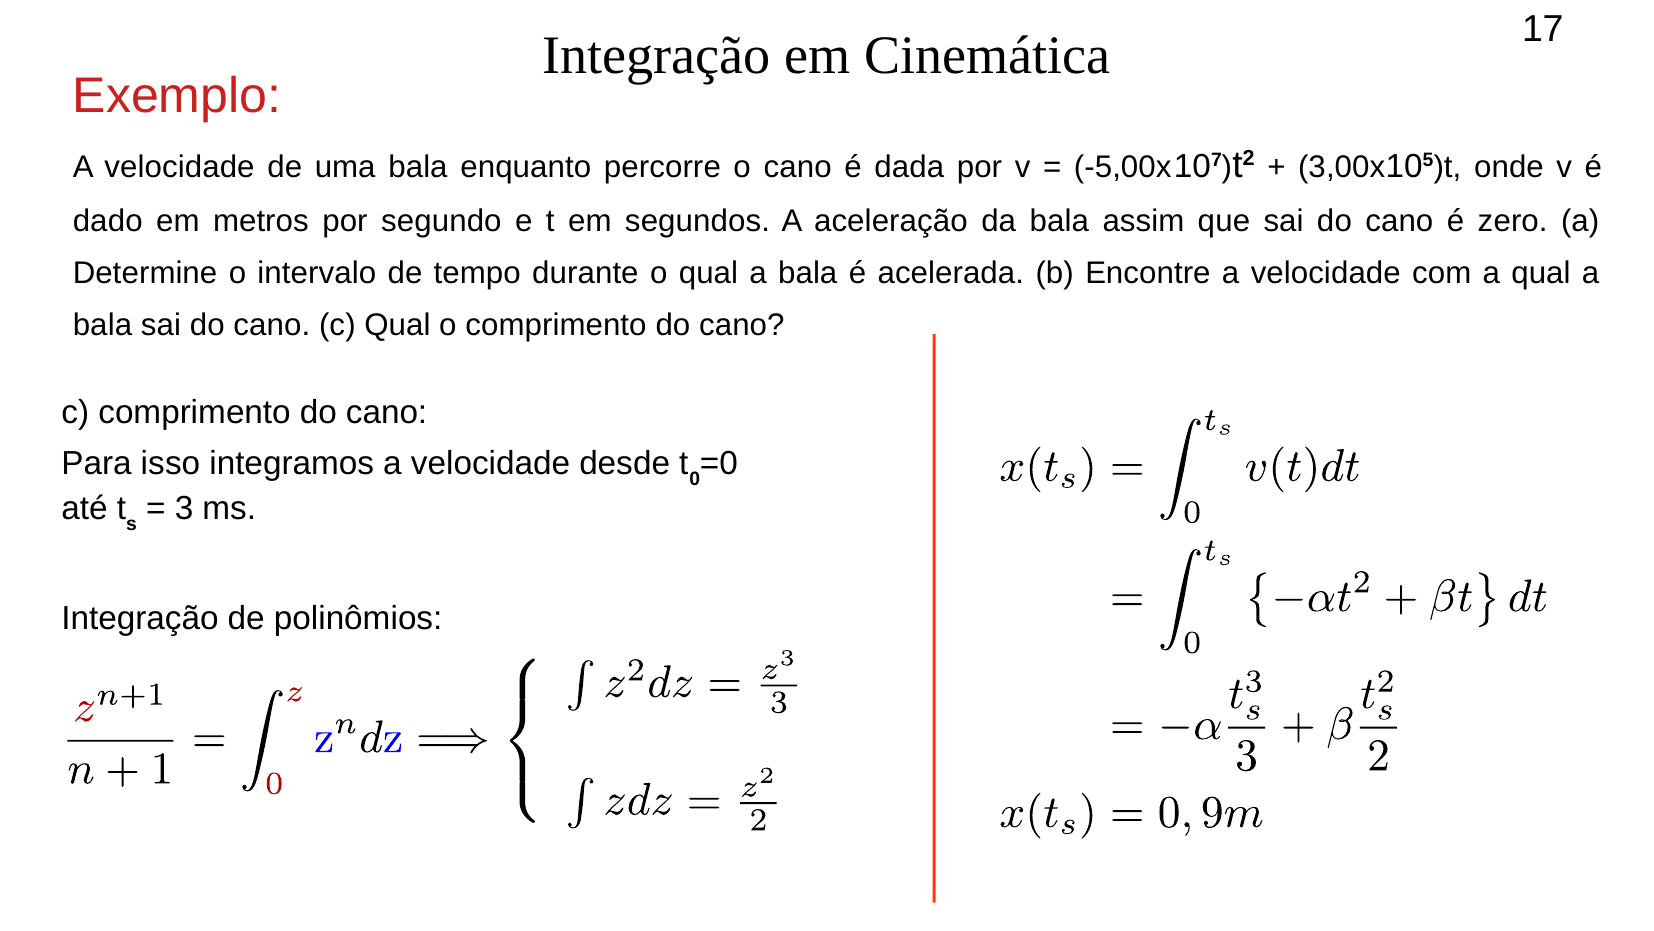

Integração em Cinemática
Exemplo:
A velocidade de uma bala enquanto percorre o cano é dada por v = (-5,00x107)t2 + (3,00x105)t, onde v é dado em metros por segundo e t em segundos. A aceleração da bala assim que sai do cano é zero. (a) Determine o intervalo de tempo durante o qual a bala é acelerada. (b) Encontre a velocidade com a qual a bala sai do cano. (c) Qual o comprimento do cano?
c) comprimento do cano:
Para isso integramos a velocidade desde t0=0
até ts = 3 ms.
Integração de polinômios: